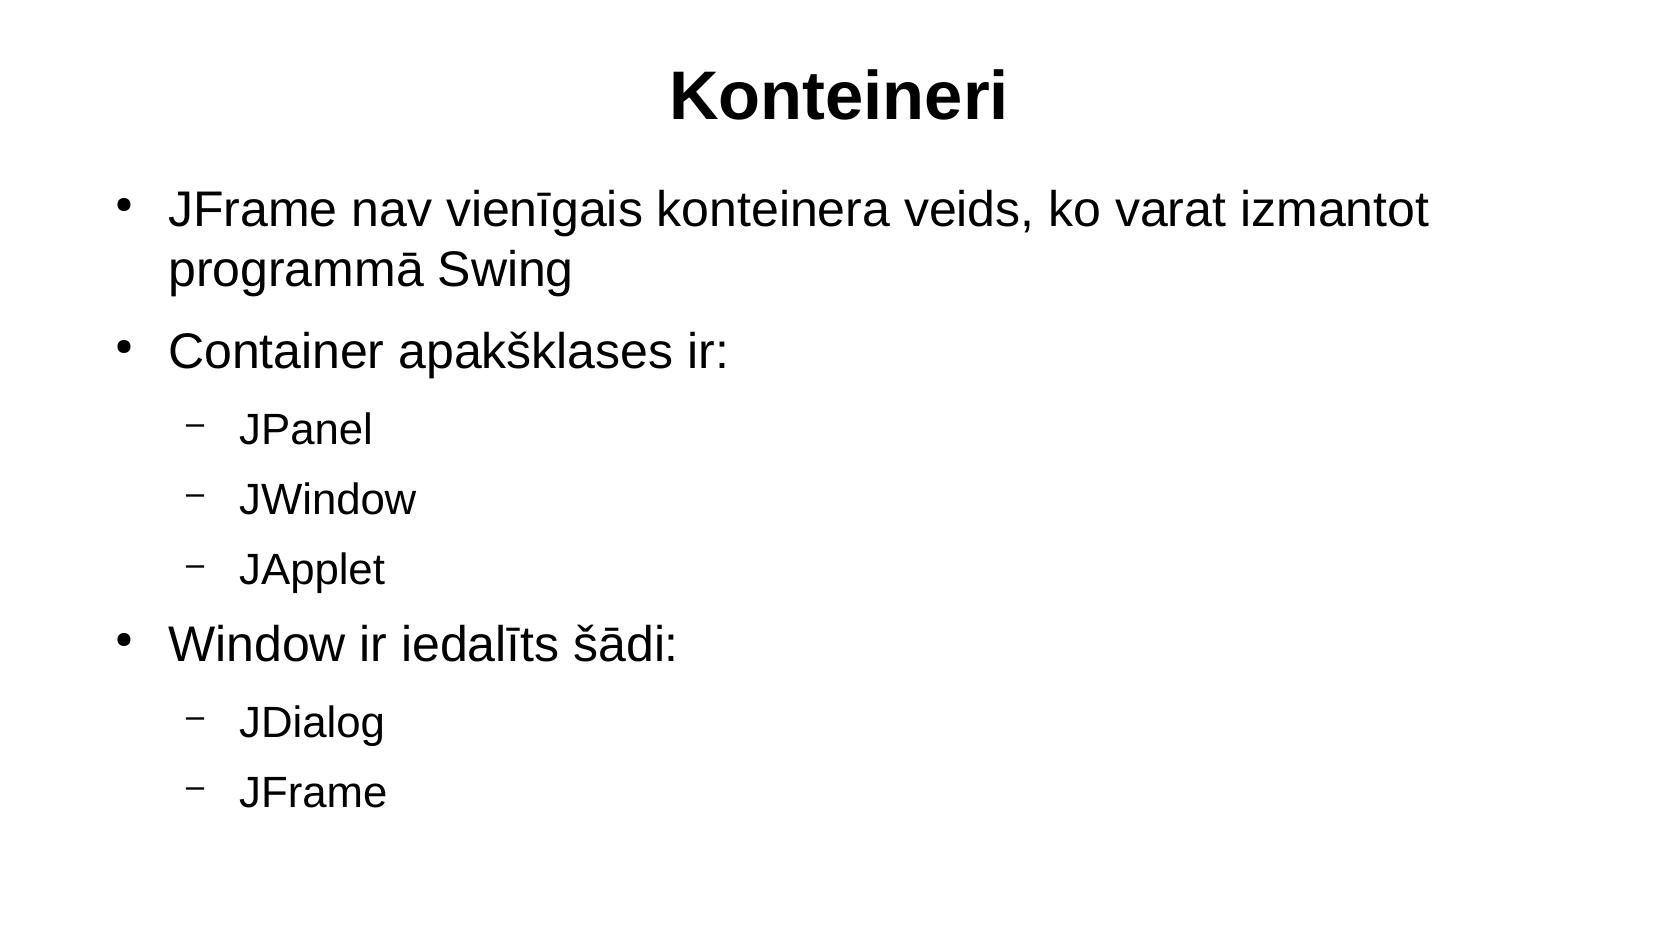

# Konteineri
JFrame nav vienīgais konteinera veids, ko varat izmantot programmā Swing
Container apakšklases ir:
JPanel
JWindow
JApplet
Window ir iedalīts šādi:
JDialog
JFrame